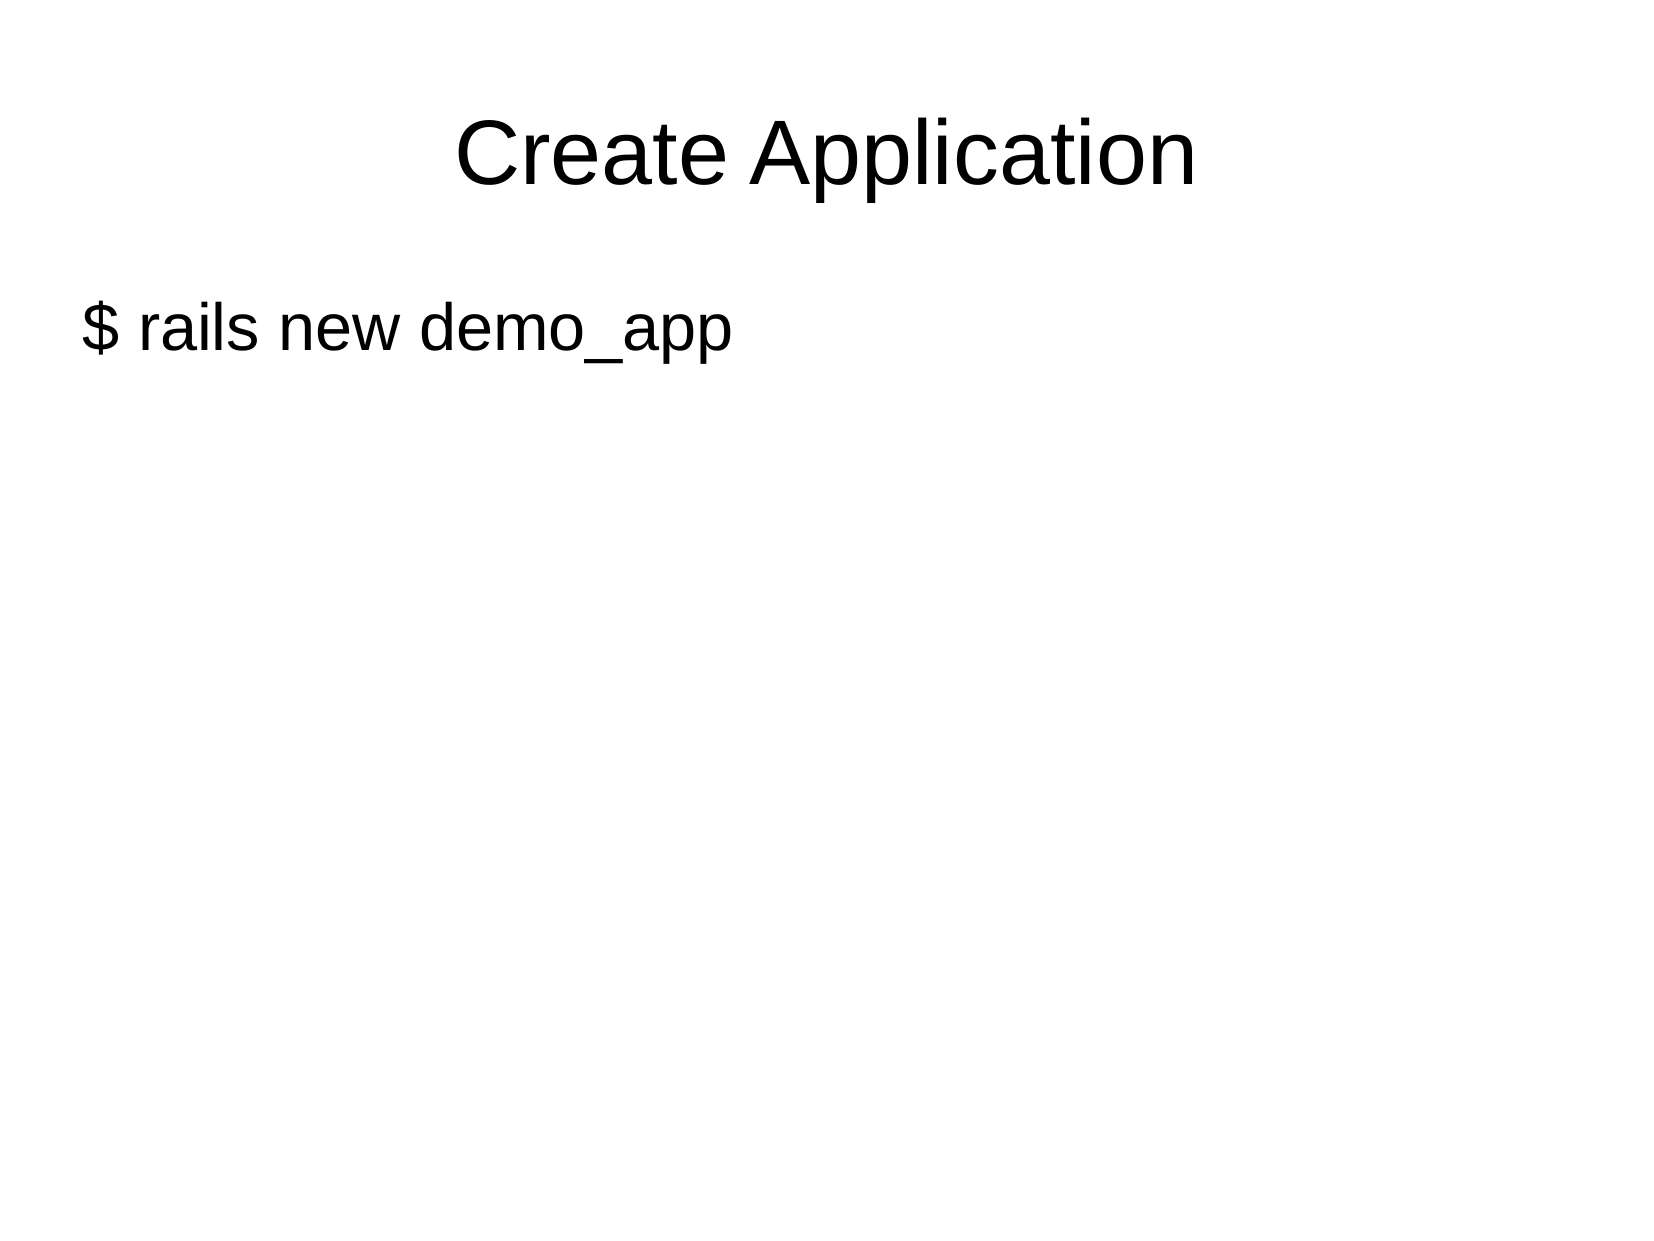

# Create Application
$ rails new demo_app